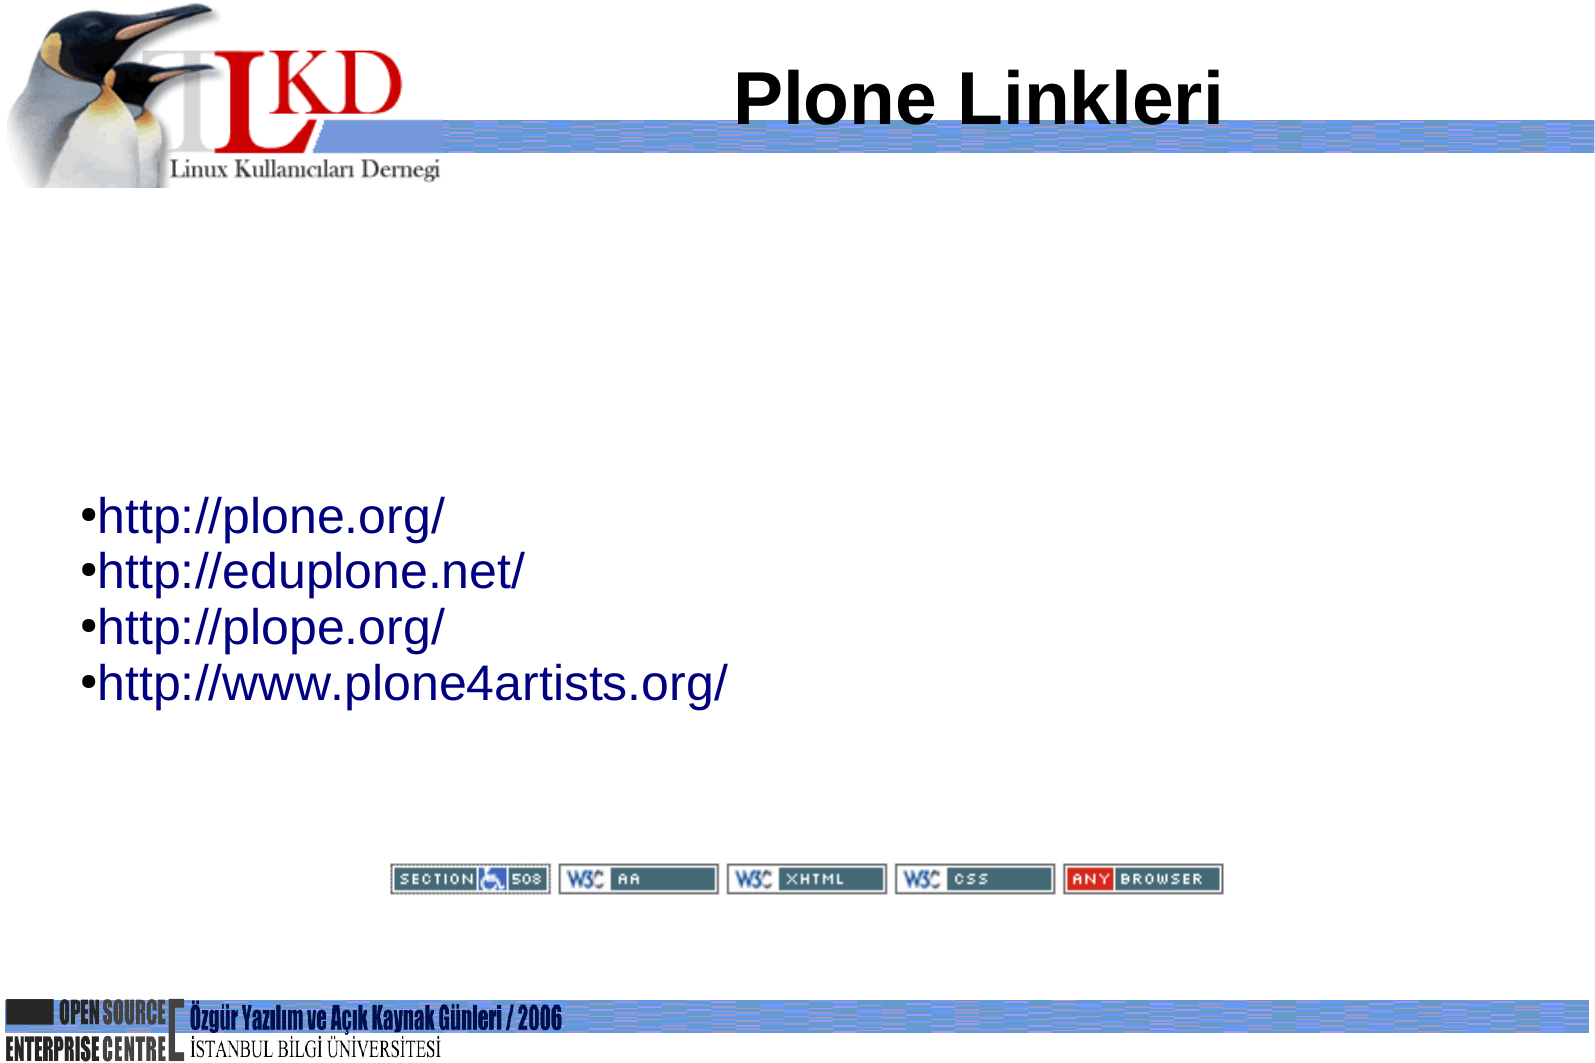

# Plone Linkleri
http://plone.org/
http://eduplone.net/
http://plope.org/
http://www.plone4artists.org/